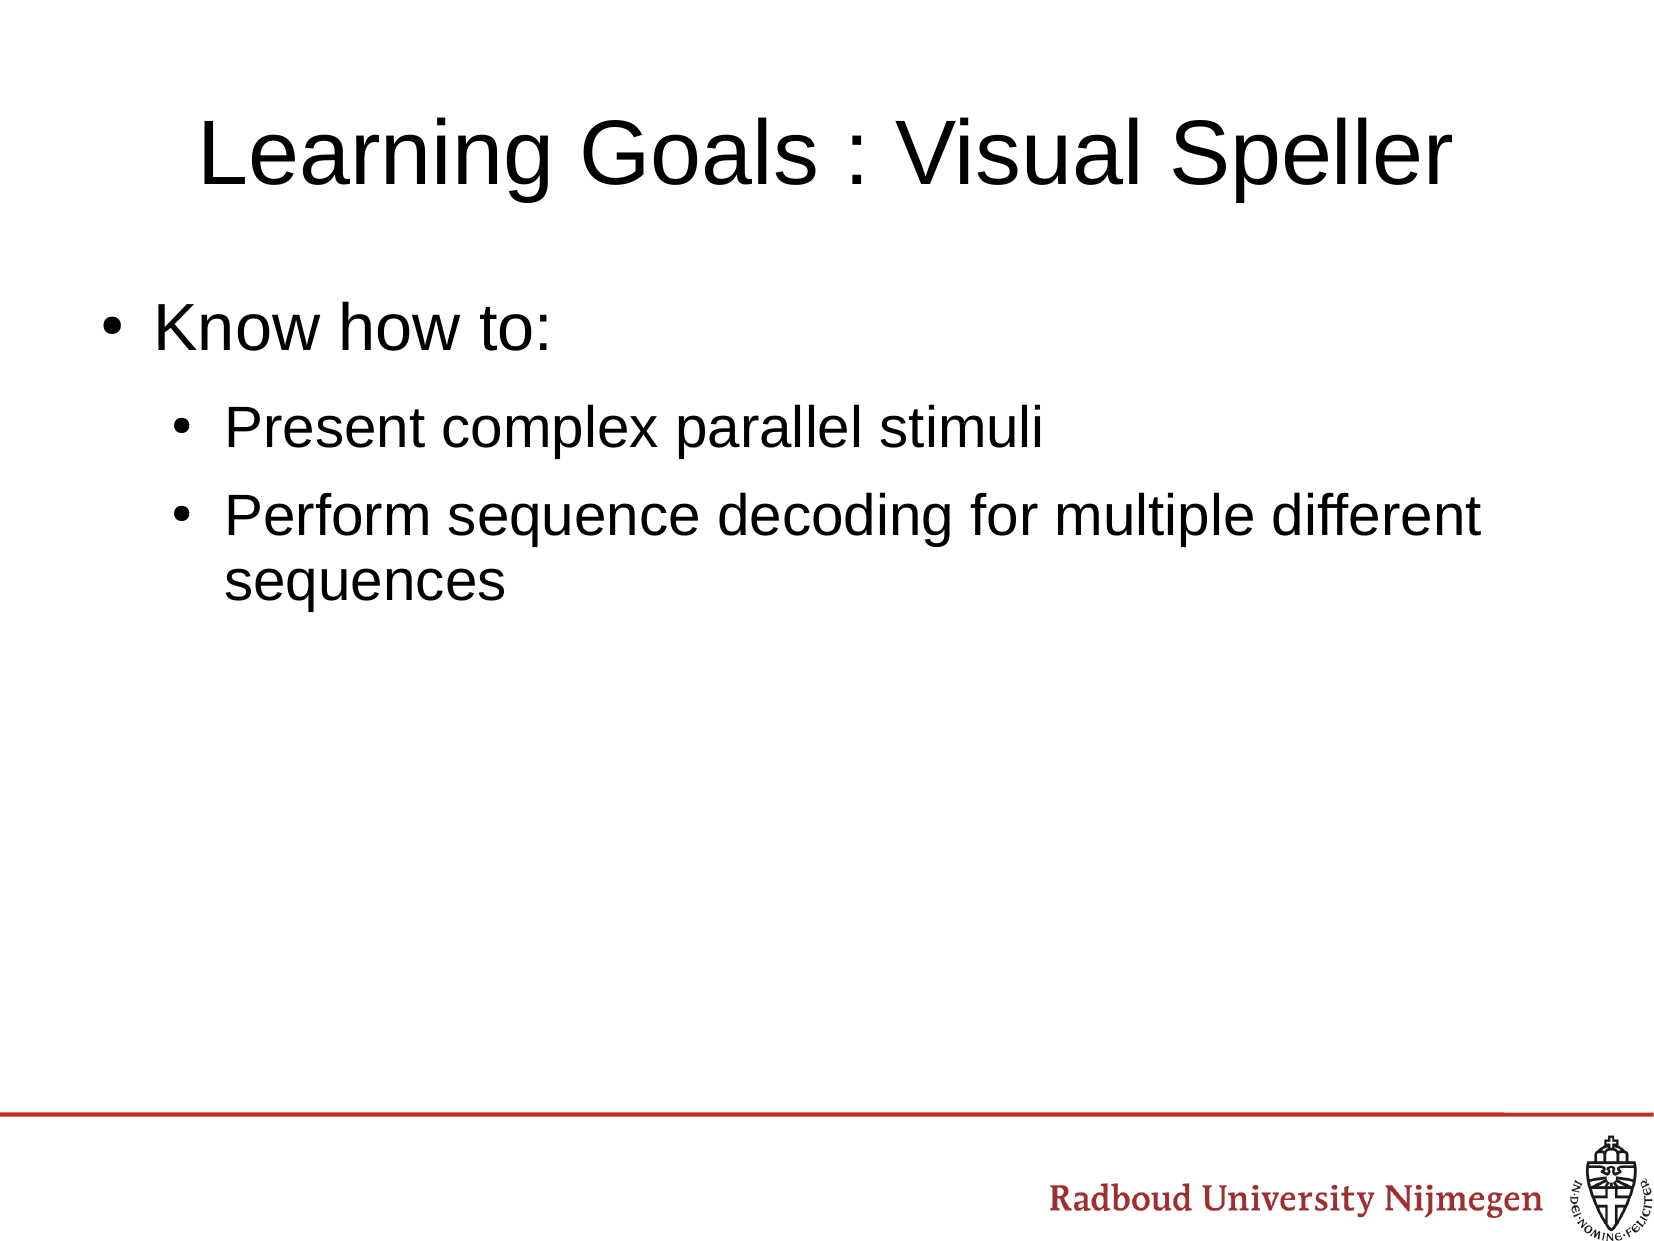

# Learning Goals : Visual Speller
Know how to:
Present complex parallel stimuli
Perform sequence decoding for multiple different sequences